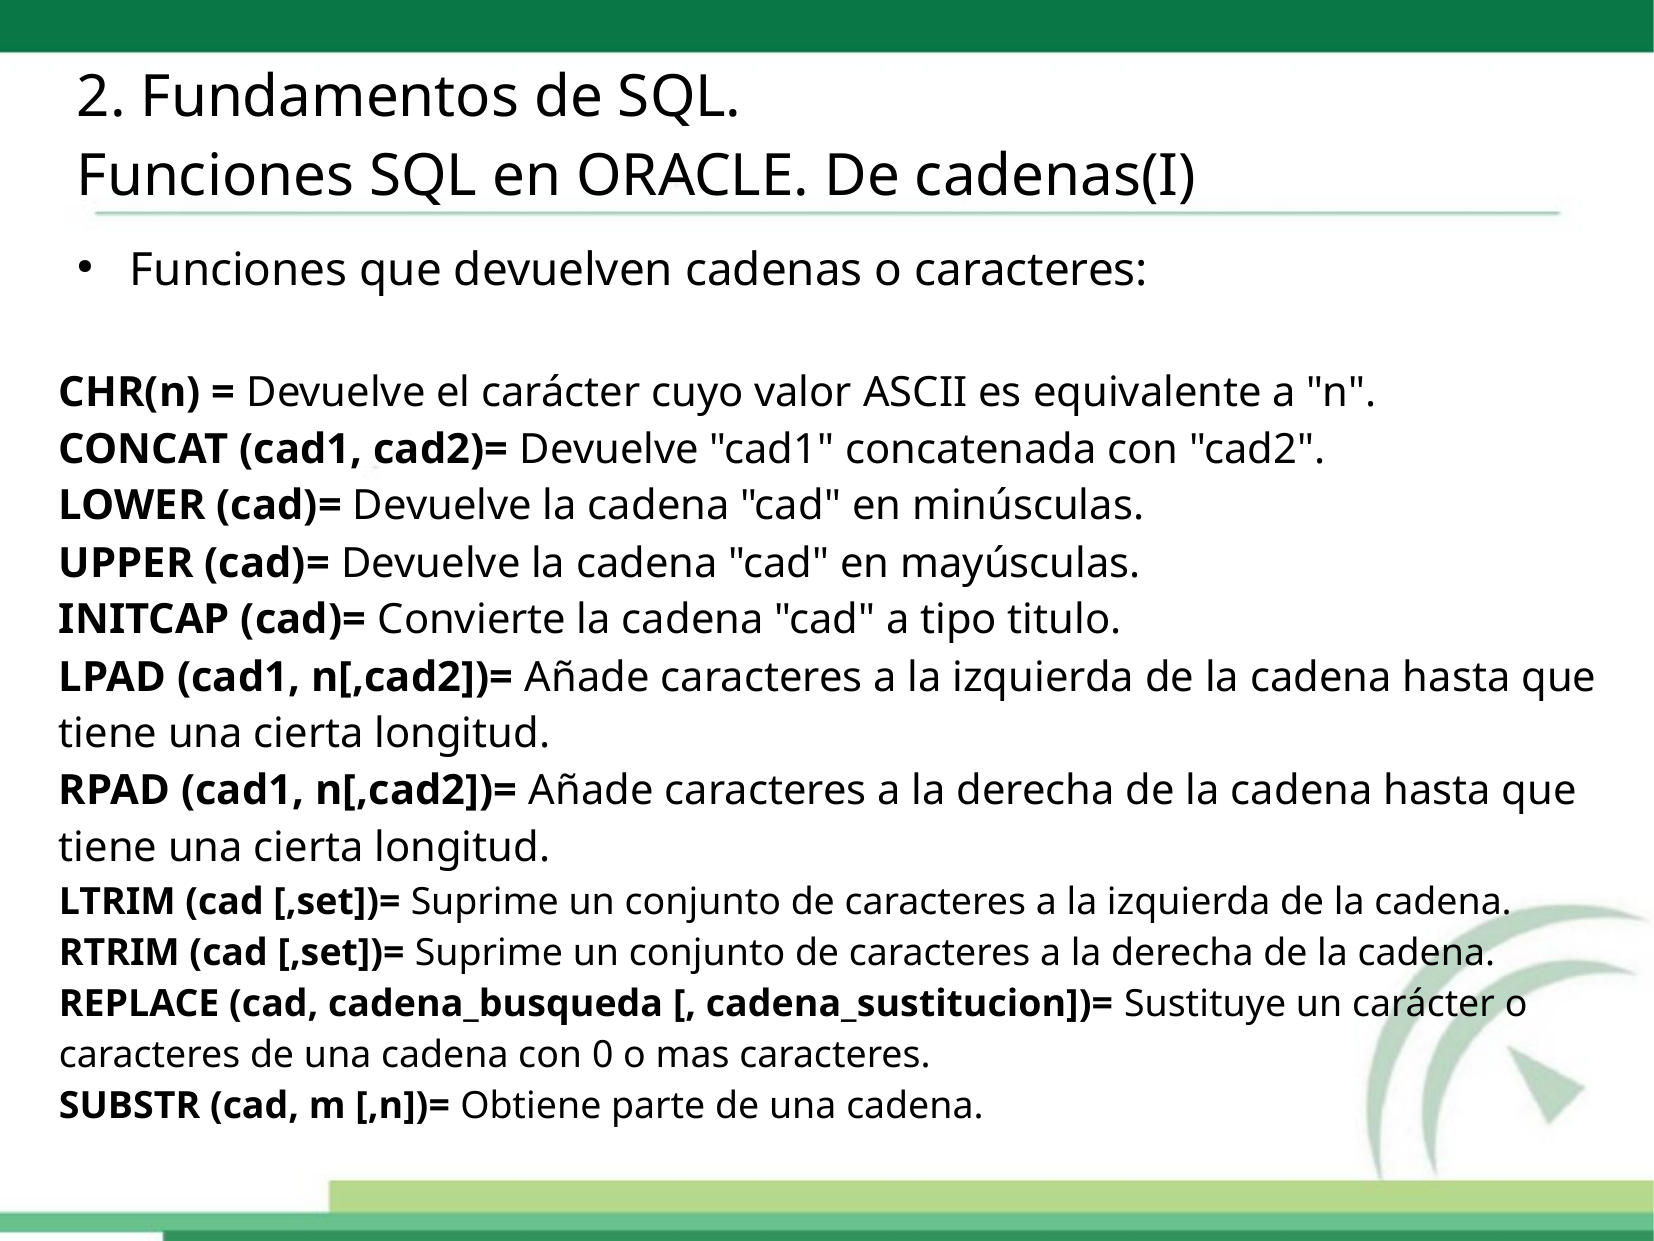

# 2. Fundamentos de SQL. Funciones SQL en ORACLE. De cadenas(I)
Funciones que devuelven cadenas o caracteres:
CHR(n) = Devuelve el carácter cuyo valor ASCII es equivalente a "n".
CONCAT (cad1, cad2)= Devuelve "cad1" concatenada con "cad2".
LOWER (cad)= Devuelve la cadena "cad" en minúsculas.
UPPER (cad)= Devuelve la cadena "cad" en mayúsculas.
INITCAP (cad)= Convierte la cadena "cad" a tipo titulo.
LPAD (cad1, n[,cad2])= Añade caracteres a la izquierda de la cadena hasta que tiene una cierta longitud.
RPAD (cad1, n[,cad2])= Añade caracteres a la derecha de la cadena hasta que tiene una cierta longitud.
LTRIM (cad [,set])= Suprime un conjunto de caracteres a la izquierda de la cadena.
RTRIM (cad [,set])= Suprime un conjunto de caracteres a la derecha de la cadena.
REPLACE (cad, cadena_busqueda [, cadena_sustitucion])= Sustituye un carácter o caracteres de una cadena con 0 o mas caracteres.
SUBSTR (cad, m [,n])= Obtiene parte de una cadena.